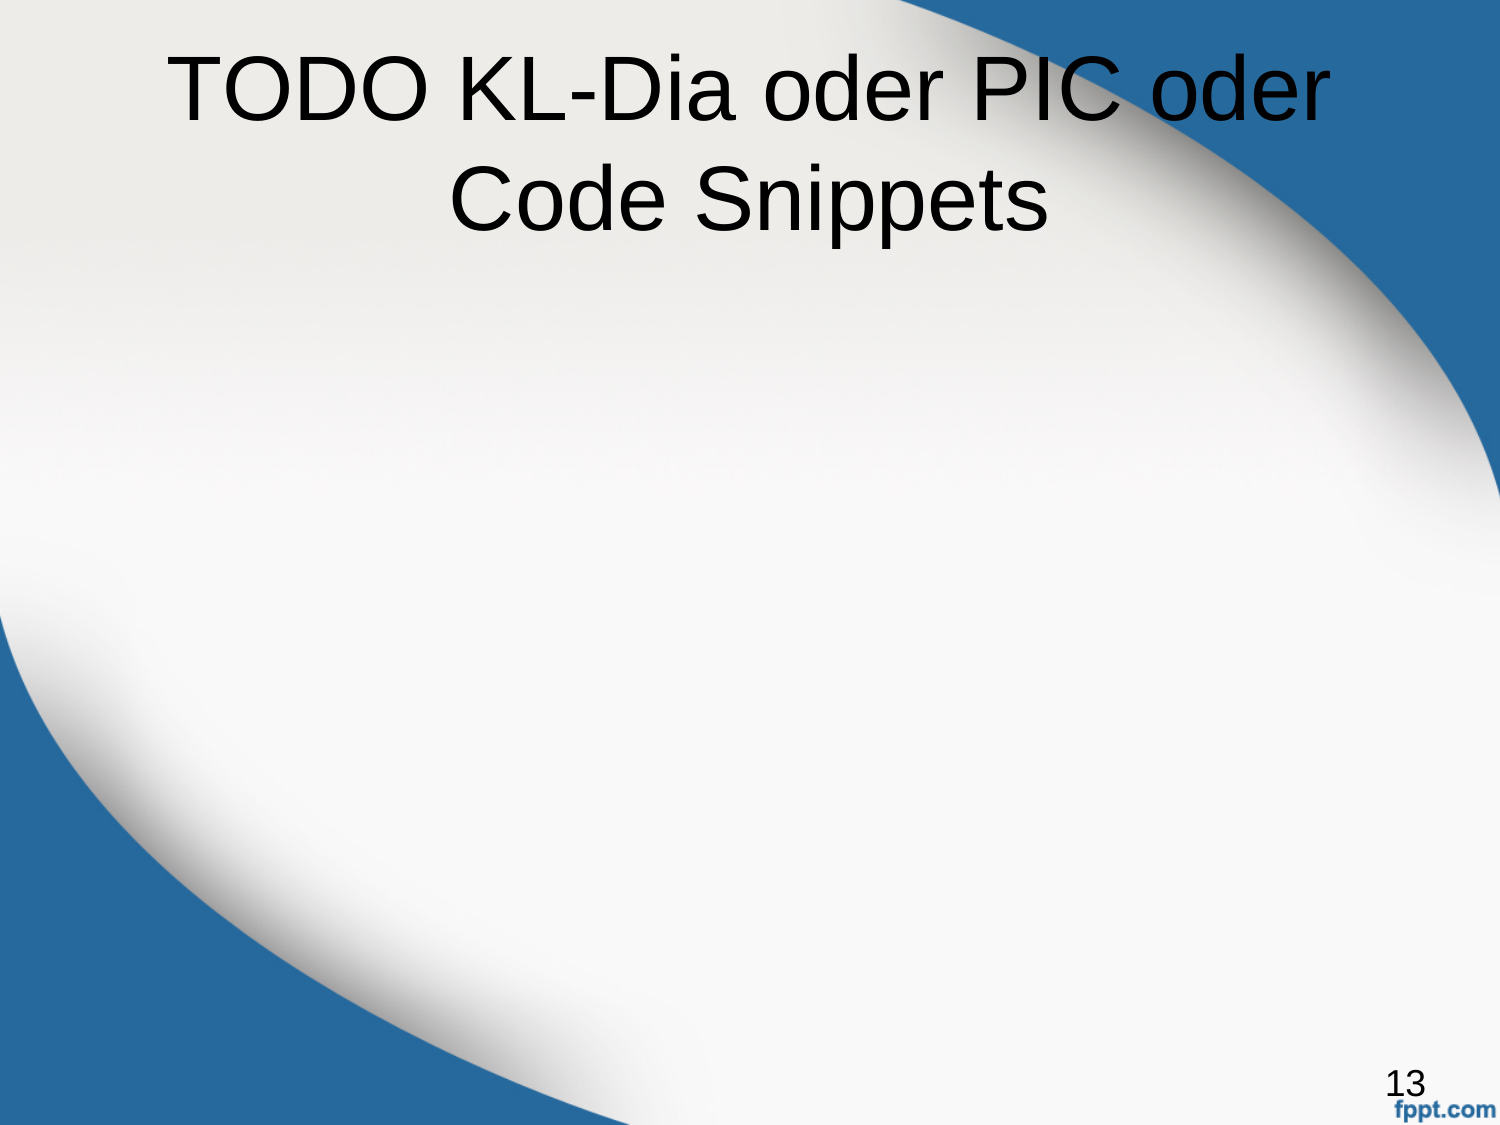

# TODO KL-Dia oder PIC oder Code Snippets